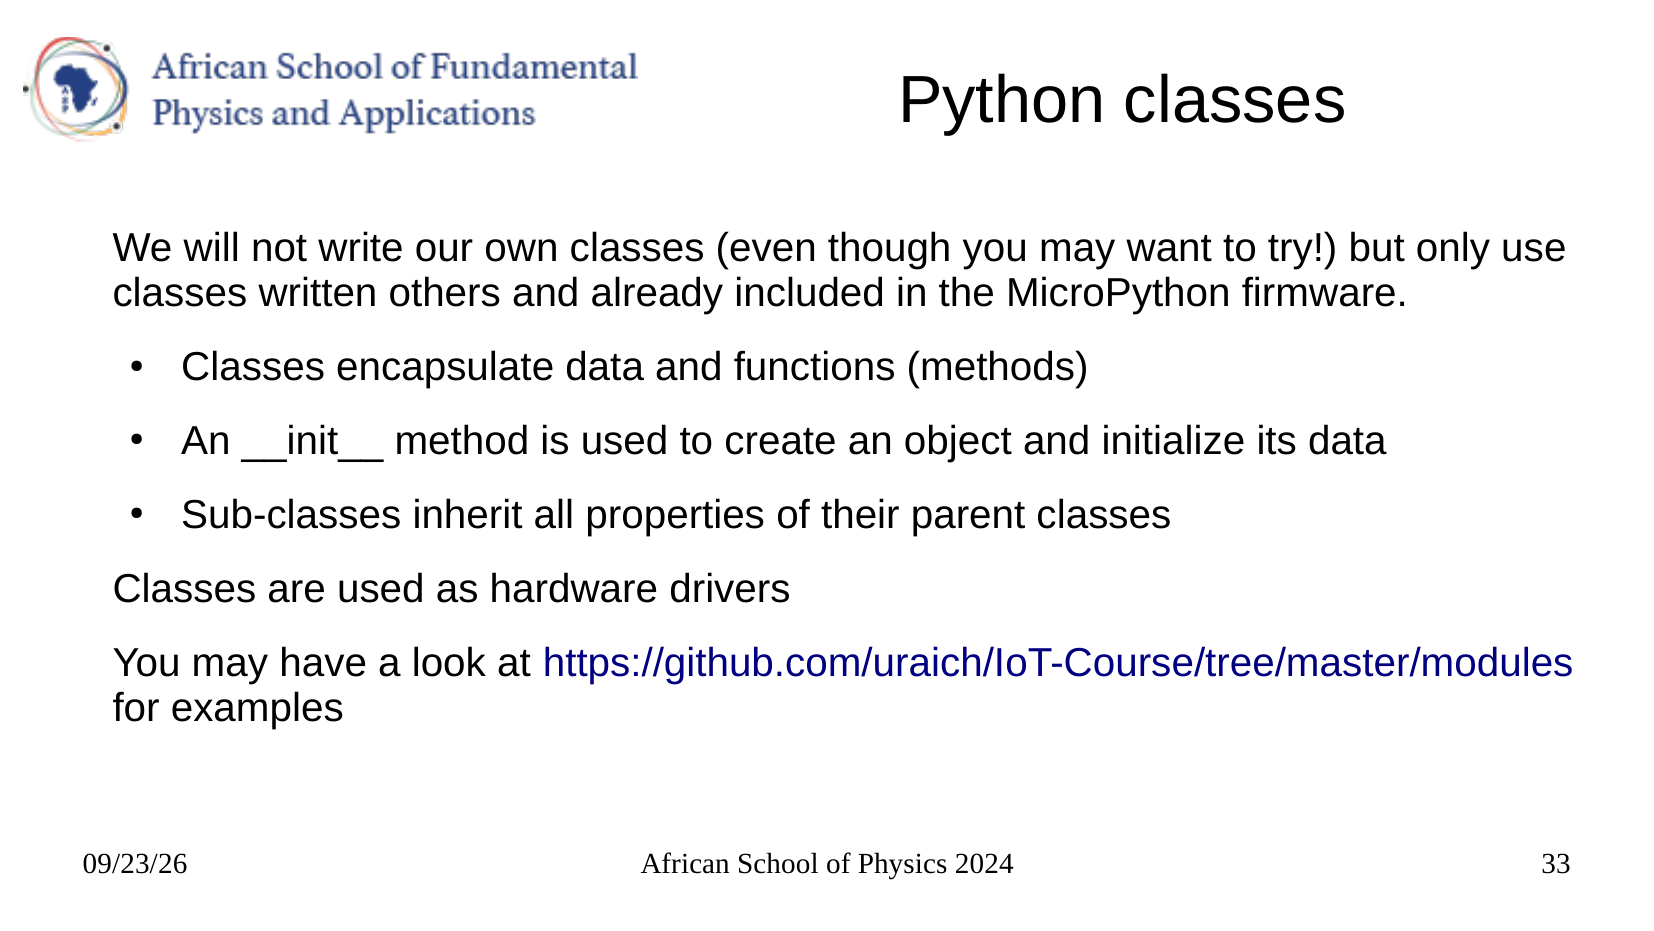

# Python classes
We will not write our own classes (even though you may want to try!) but only use classes written others and already included in the MicroPython firmware.
Classes encapsulate data and functions (methods)
An __init__ method is used to create an object and initialize its data
Sub-classes inherit all properties of their parent classes
Classes are used as hardware drivers
You may have a look at https://github.com/uraich/IoT-Course/tree/master/modules
for examples
African School of Physics 2024
33